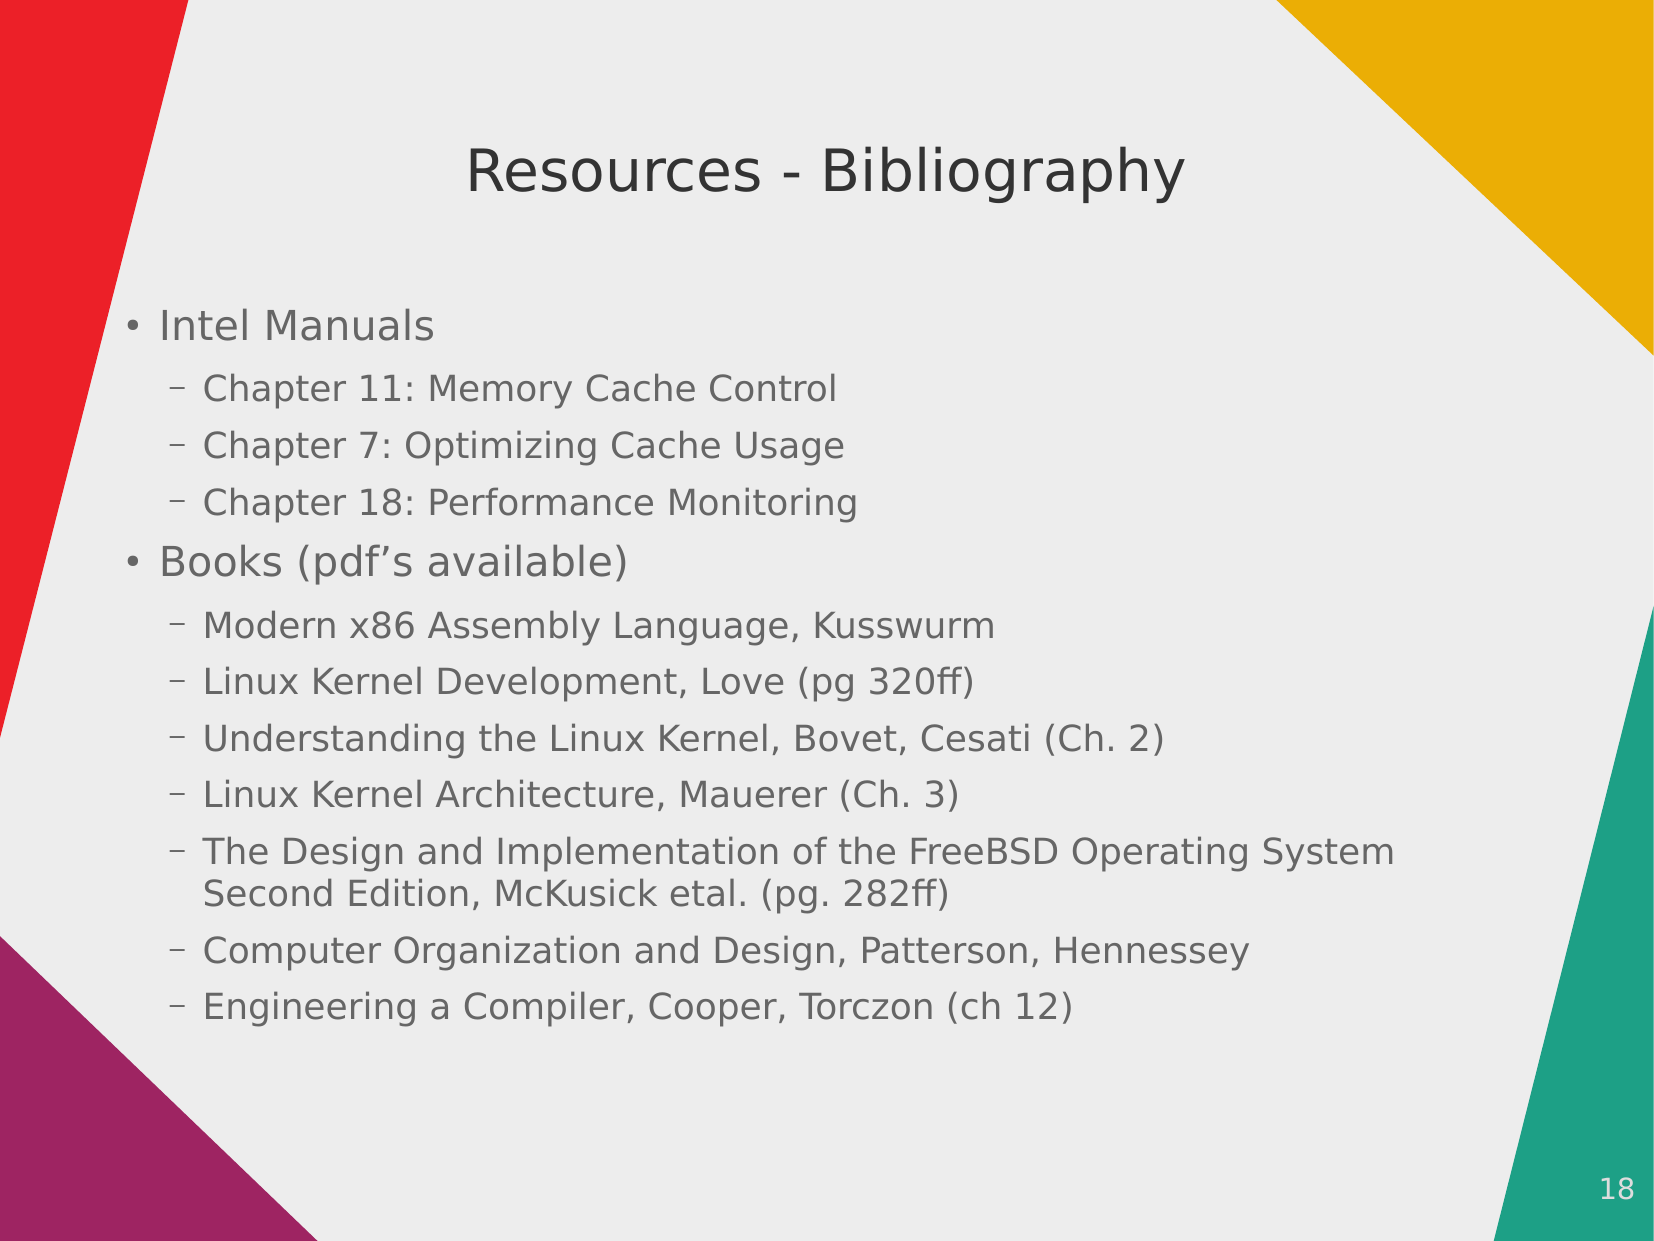

# Resources - Bibliography
Intel Manuals
Chapter 11: Memory Cache Control
Chapter 7: Optimizing Cache Usage
Chapter 18: Performance Monitoring
Books (pdf’s available)
Modern x86 Assembly Language, Kusswurm
Linux Kernel Development, Love (pg 320ff)
Understanding the Linux Kernel, Bovet, Cesati (Ch. 2)
Linux Kernel Architecture, Mauerer (Ch. 3)
The Design and Implementation of the FreeBSD Operating System Second Edition, McKusick etal. (pg. 282ff)
Computer Organization and Design, Patterson, Hennessey
Engineering a Compiler, Cooper, Torczon (ch 12)
18